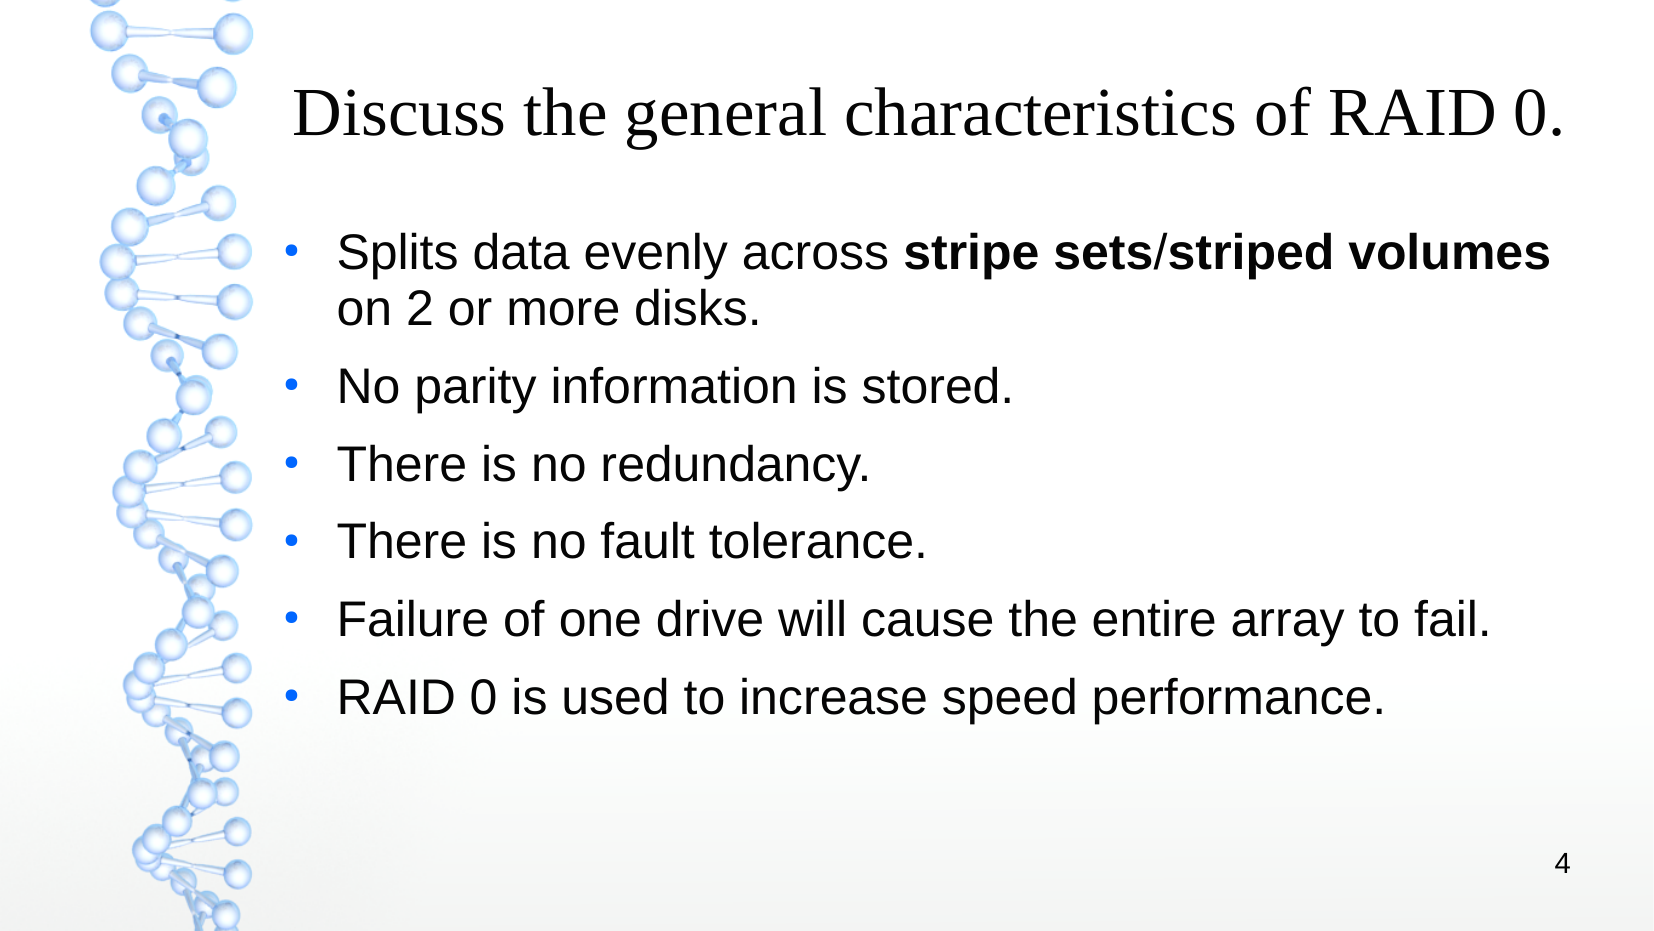

# Discuss the general characteristics of RAID 0.
Splits data evenly across stripe sets/striped volumes on 2 or more disks.
No parity information is stored.
There is no redundancy.
There is no fault tolerance.
Failure of one drive will cause the entire array to fail.
RAID 0 is used to increase speed performance.
4